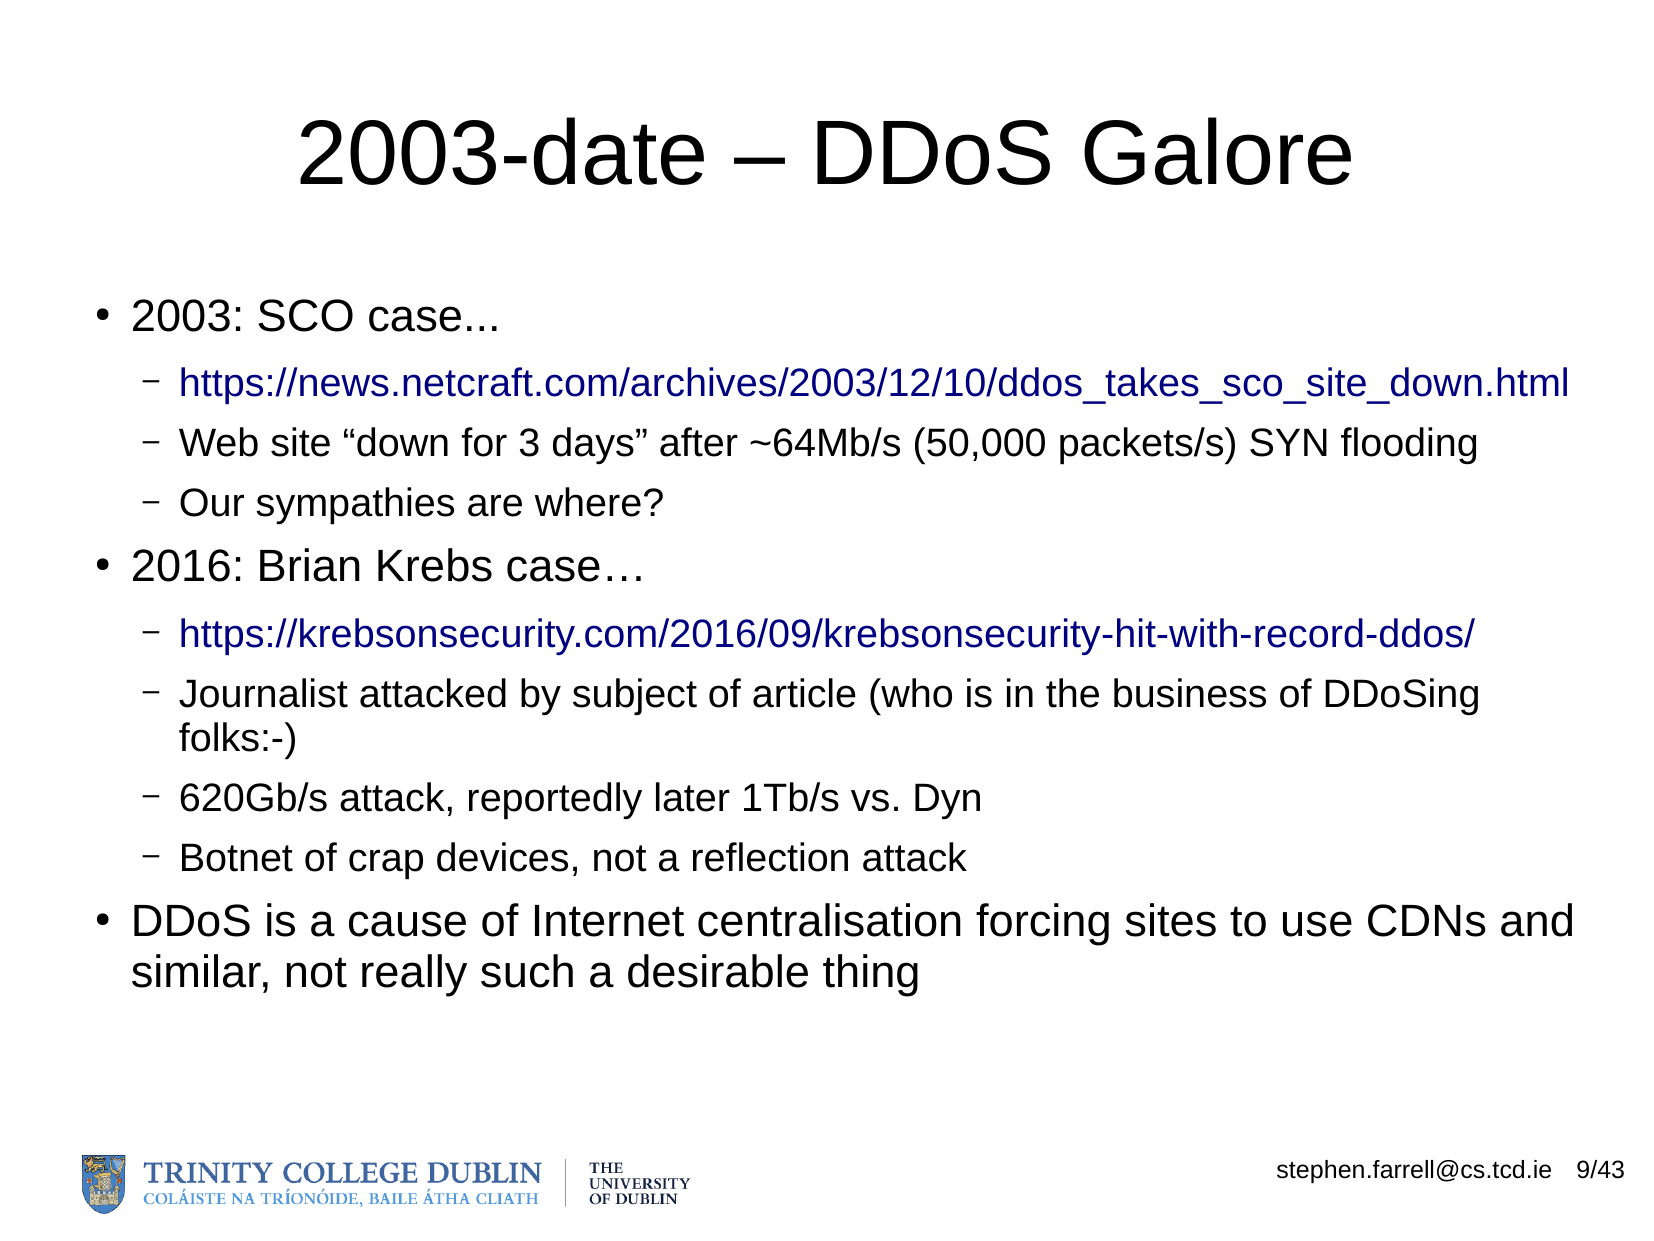

# 2003-date – DDoS Galore
2003: SCO case...
https://news.netcraft.com/archives/2003/12/10/ddos_takes_sco_site_down.html
Web site “down for 3 days” after ~64Mb/s (50,000 packets/s) SYN flooding
Our sympathies are where?
2016: Brian Krebs case…
https://krebsonsecurity.com/2016/09/krebsonsecurity-hit-with-record-ddos/
Journalist attacked by subject of article (who is in the business of DDoSing folks:-)
620Gb/s attack, reportedly later 1Tb/s vs. Dyn
Botnet of crap devices, not a reflection attack
DDoS is a cause of Internet centralisation forcing sites to use CDNs and similar, not really such a desirable thing